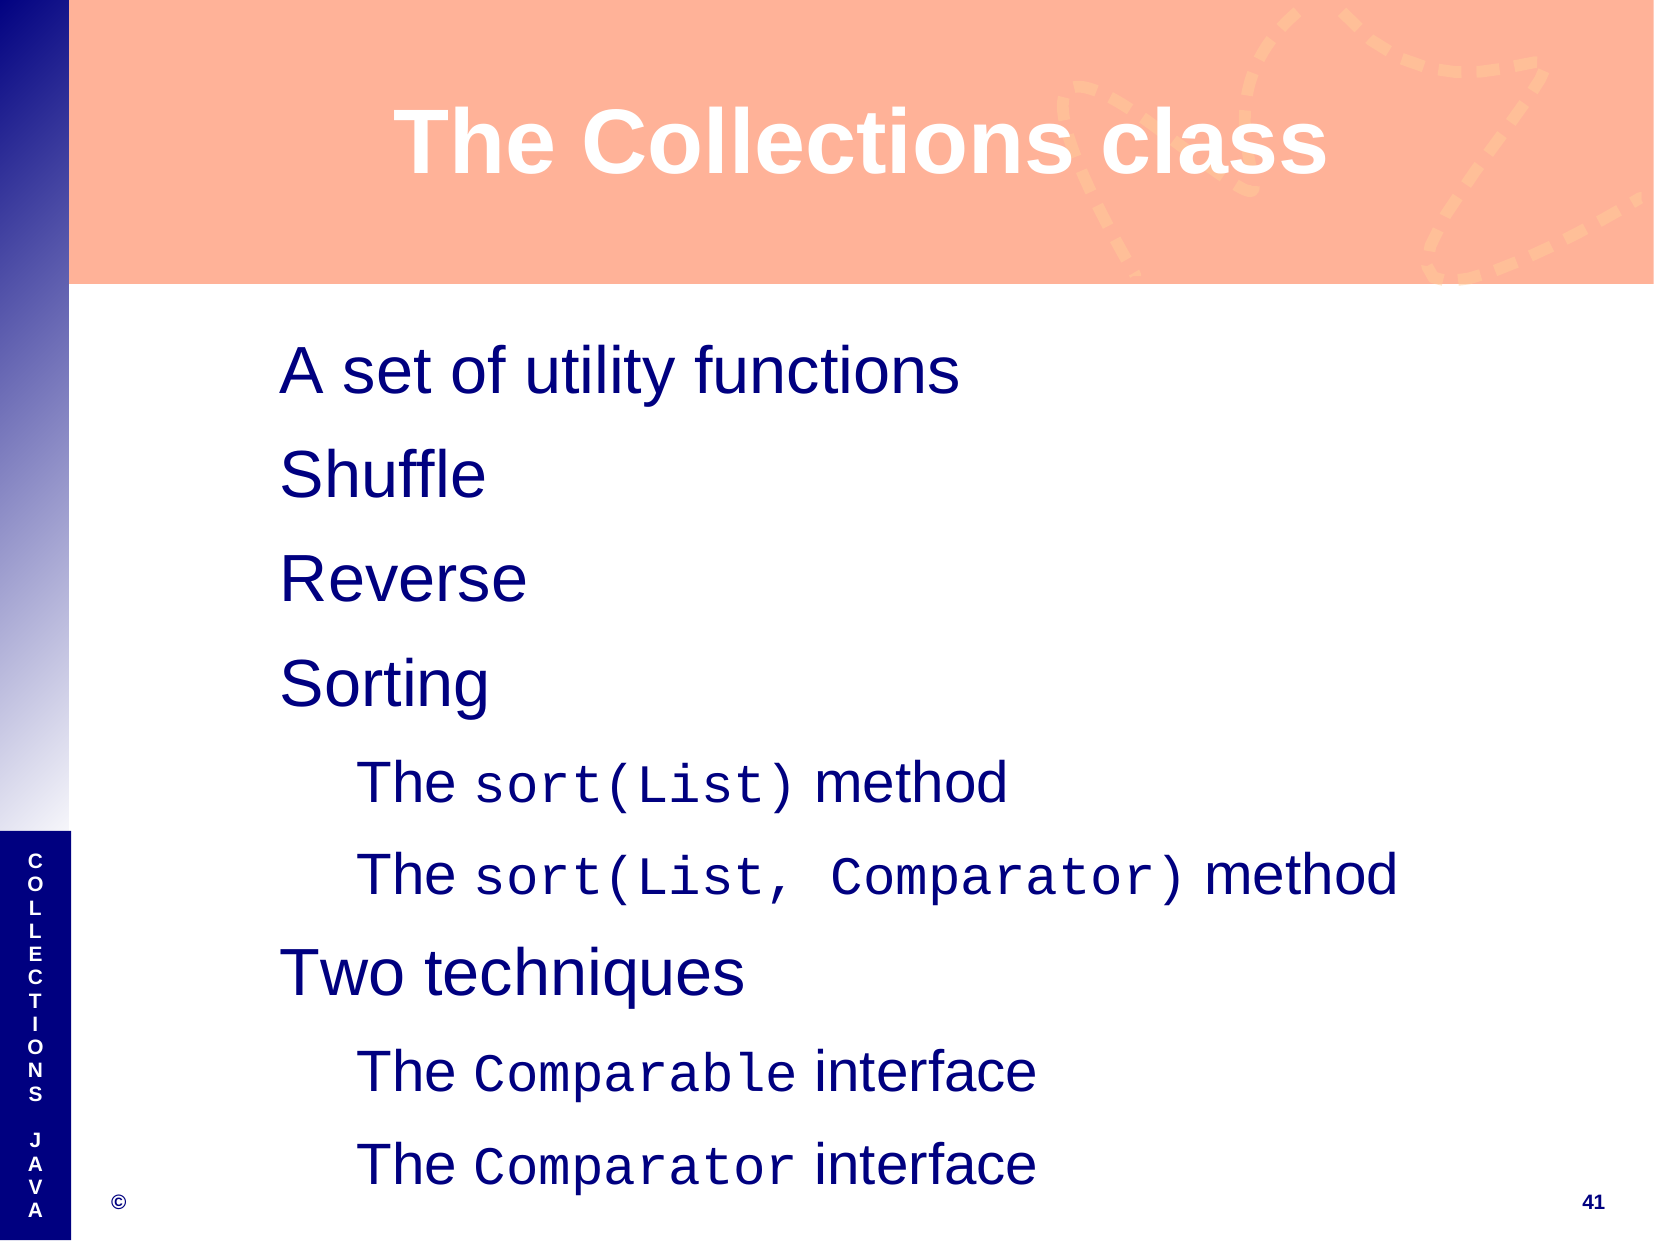

The Collections class
# A set of utility functions
Shuffle
Reverse
Sorting
The sort(List) method
The sort(List, Comparator) method
Two techniques
The Comparable interface
The Comparator interface
C
O
L
L
E
C
T
I
O
N
S
J
A
V
A